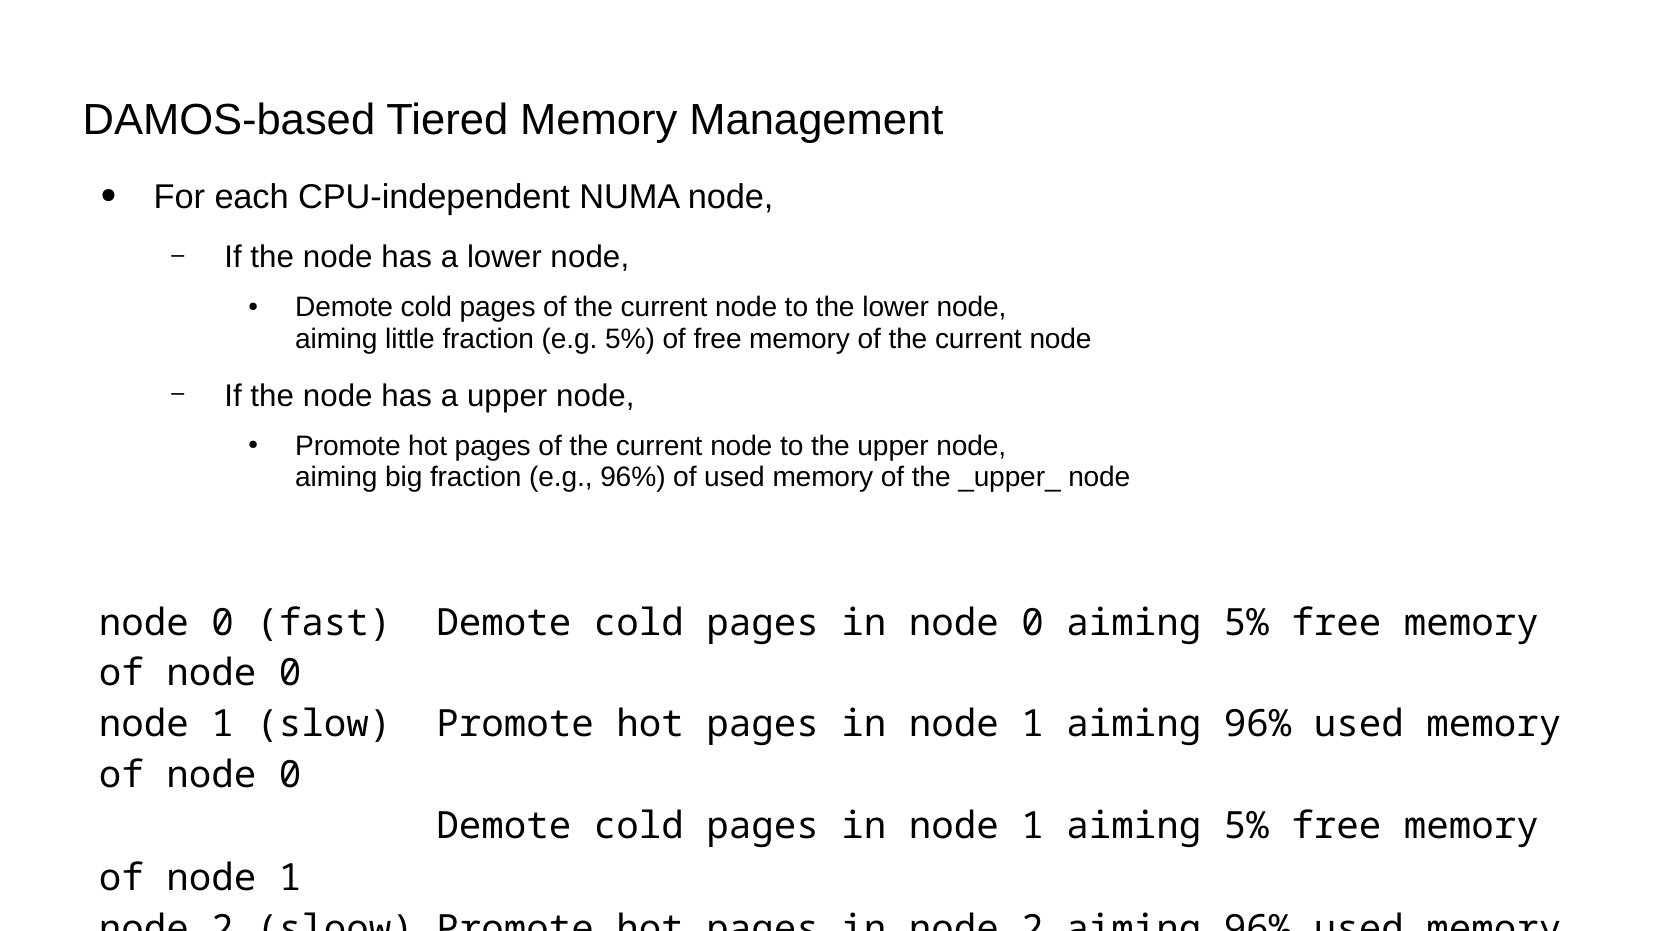

# DAMOS-based Tiered Memory Management
For each CPU-independent NUMA node,
If the node has a lower node,
Demote cold pages of the current node to the lower node,
aiming little fraction (e.g. 5%) of free memory of the current node
If the node has a upper node,
Promote hot pages of the current node to the upper node,
aiming big fraction (e.g., 96%) of used memory of the _upper_ node
node 0 (fast) Demote cold pages in node 0 aiming 5% free memory of node 0
node 1 (slow) Promote hot pages in node 1 aiming 96% used memory of node 0
 Demote cold pages in node 1 aiming 5% free memory of node 1
node 2 (sloow) Promote hot pages in node 2 aiming 96% used memory of node 1